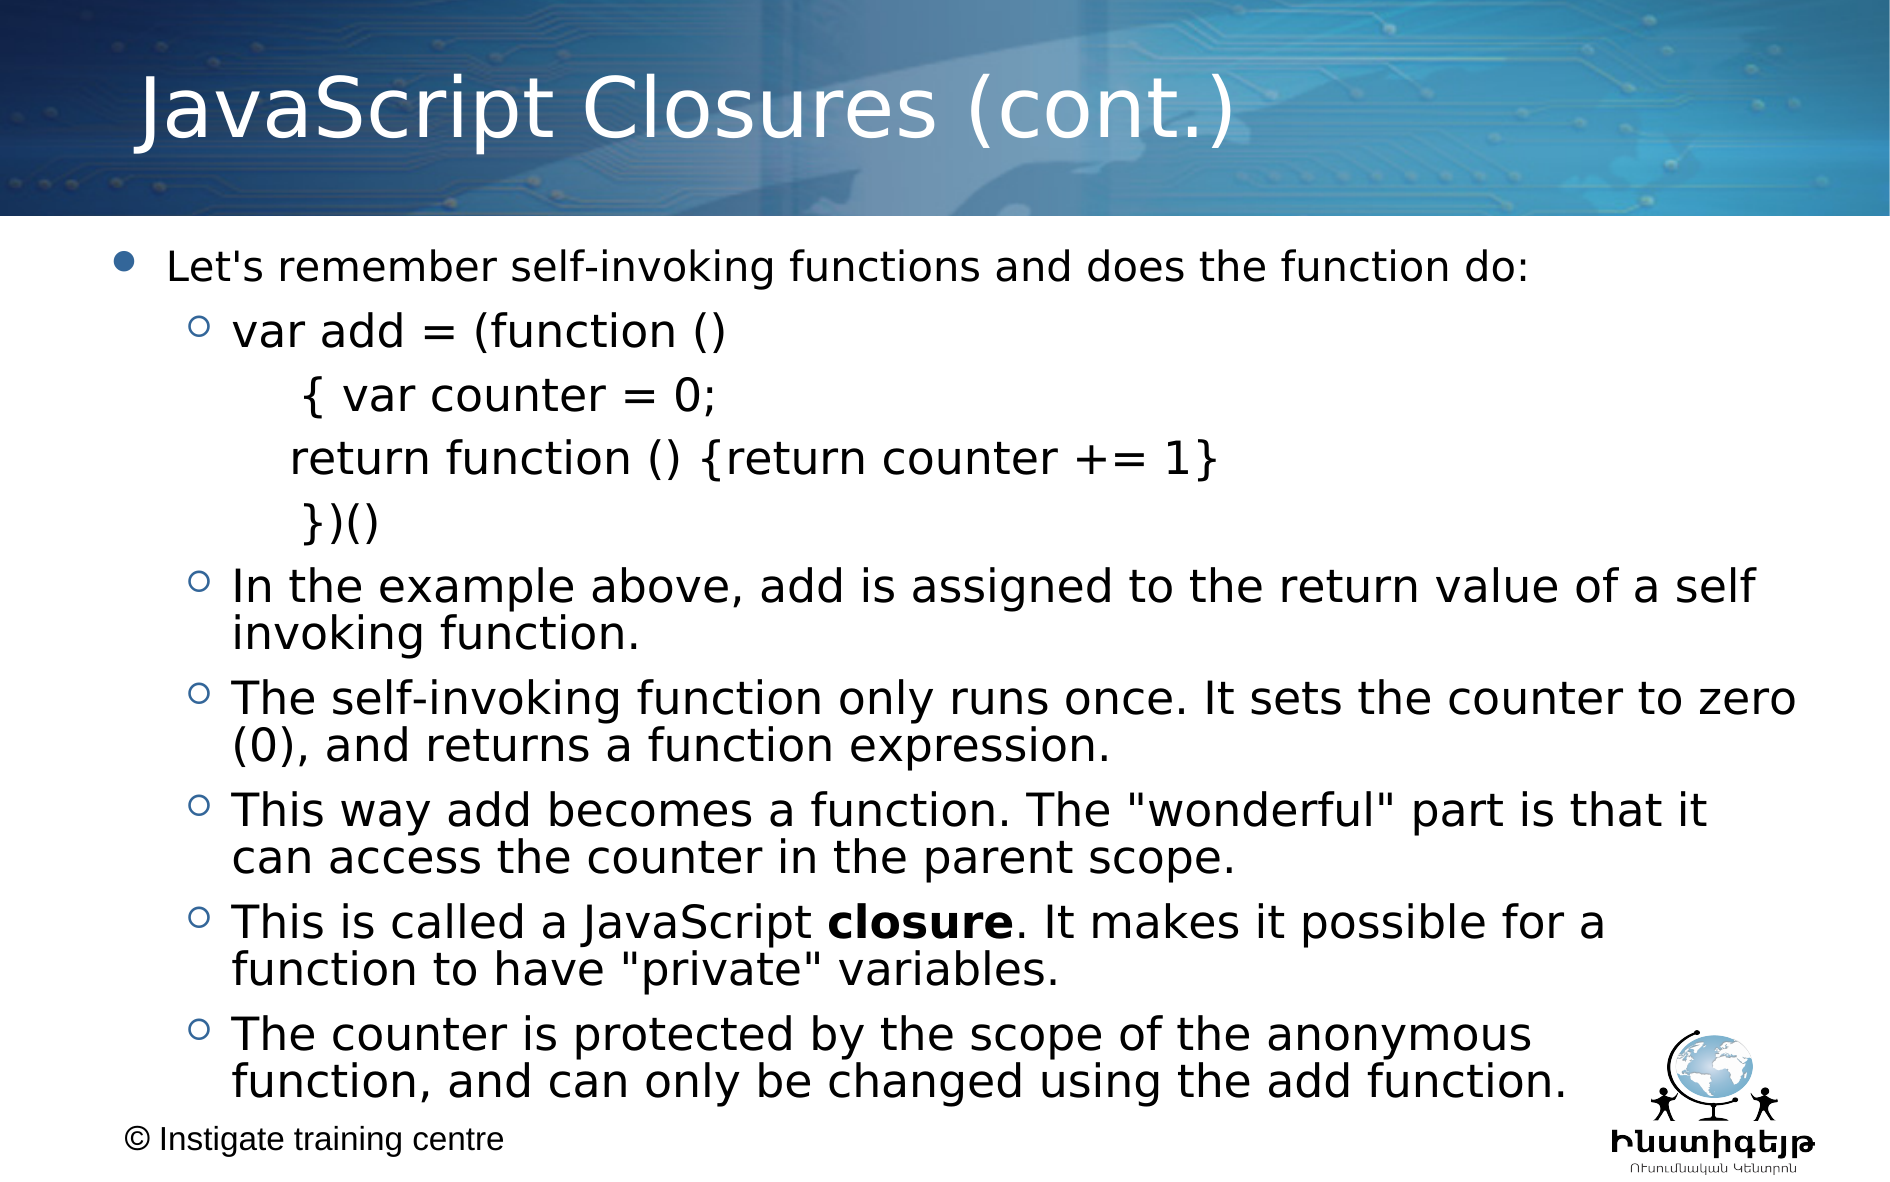

JavaScript Closures (cont.)
# Let's remember self-invoking functions and does the function do:
var add = (function ()
{ var counter = 0;
 return function () {return counter += 1}
})()
In the example above, add is assigned to the return value of a self invoking function.
The self-invoking function only runs once. It sets the counter to zero (0), and returns a function expression.
This way add becomes a function. The "wonderful" part is that it can access the counter in the parent scope.
This is called a JavaScript closure. It makes it possible for a function to have "private" variables.
The counter is protected by the scope of the anonymous
function, and can only be changed using the add function.